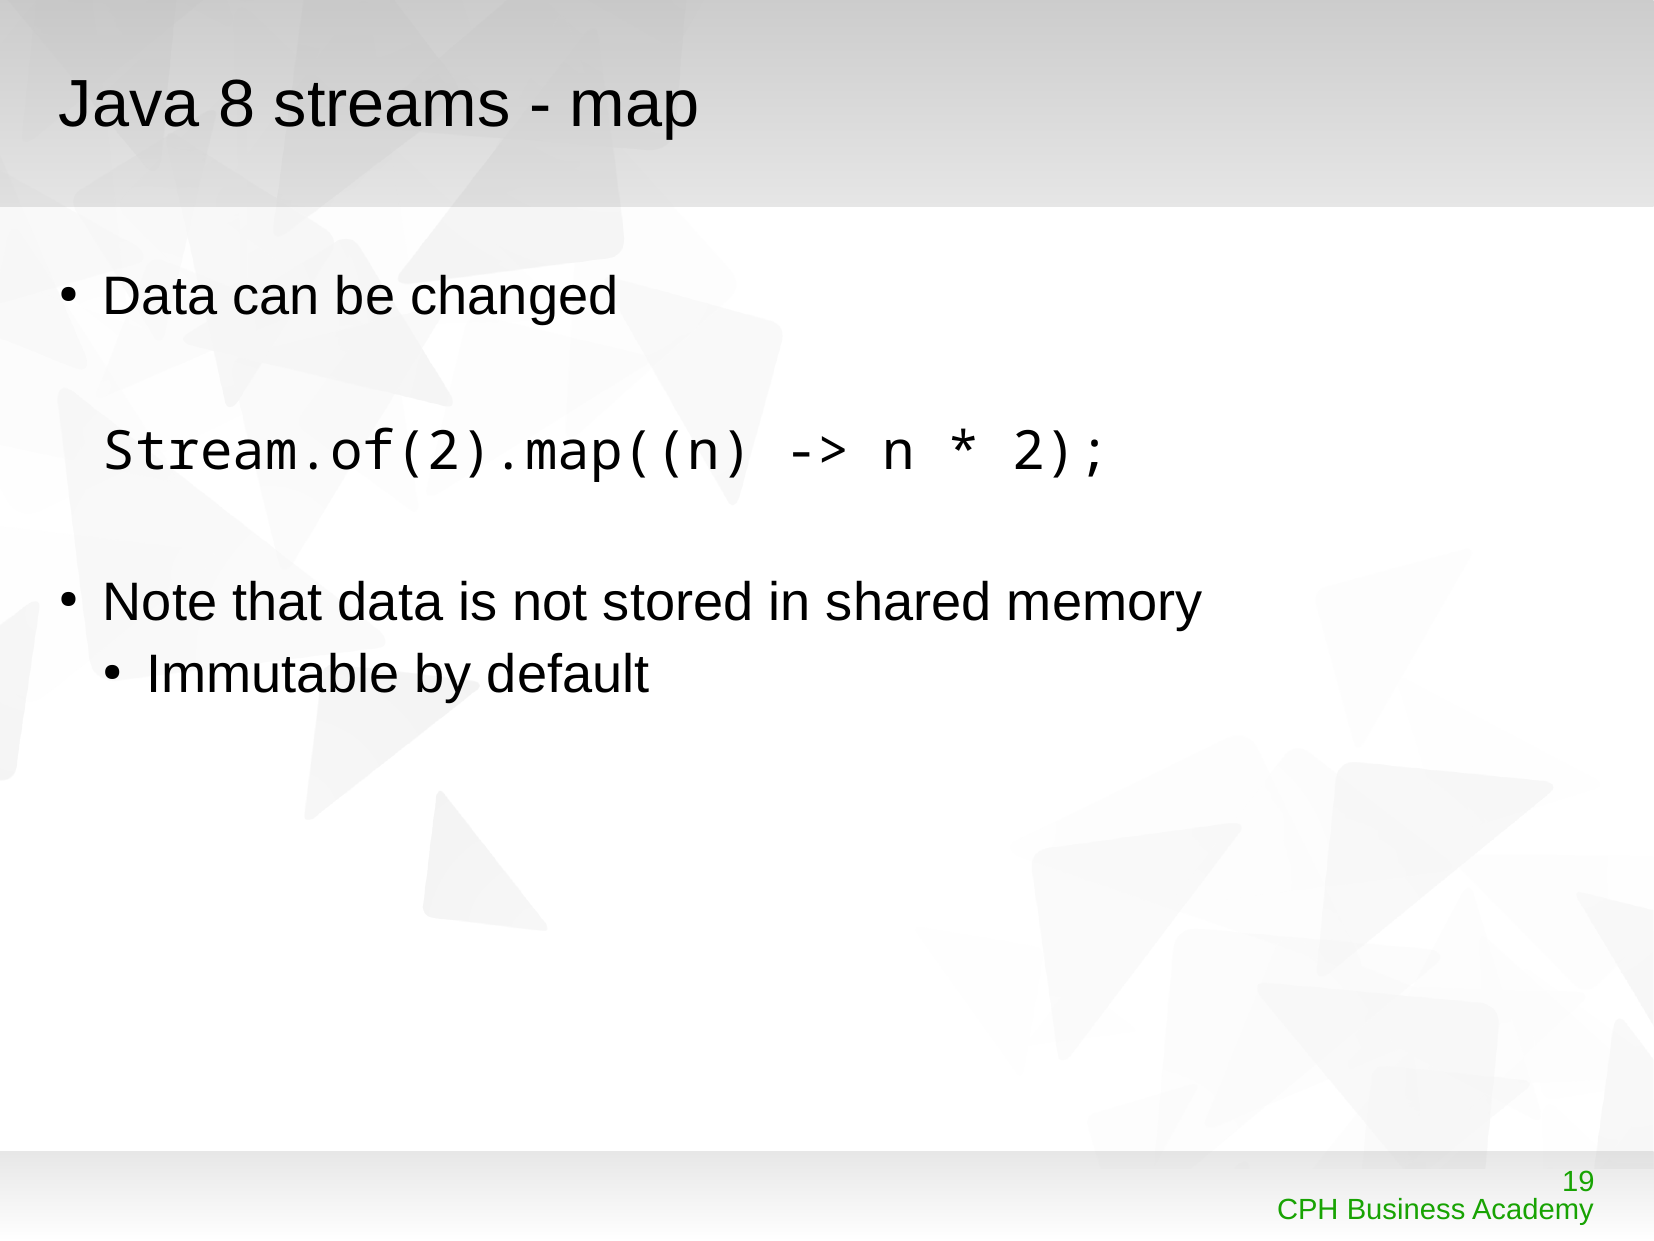

Java 8 streams - map
# Data can be changed
Stream.of(2).map((n) -> n * 2);
Note that data is not stored in shared memory
Immutable by default
19
CPH Business Academy